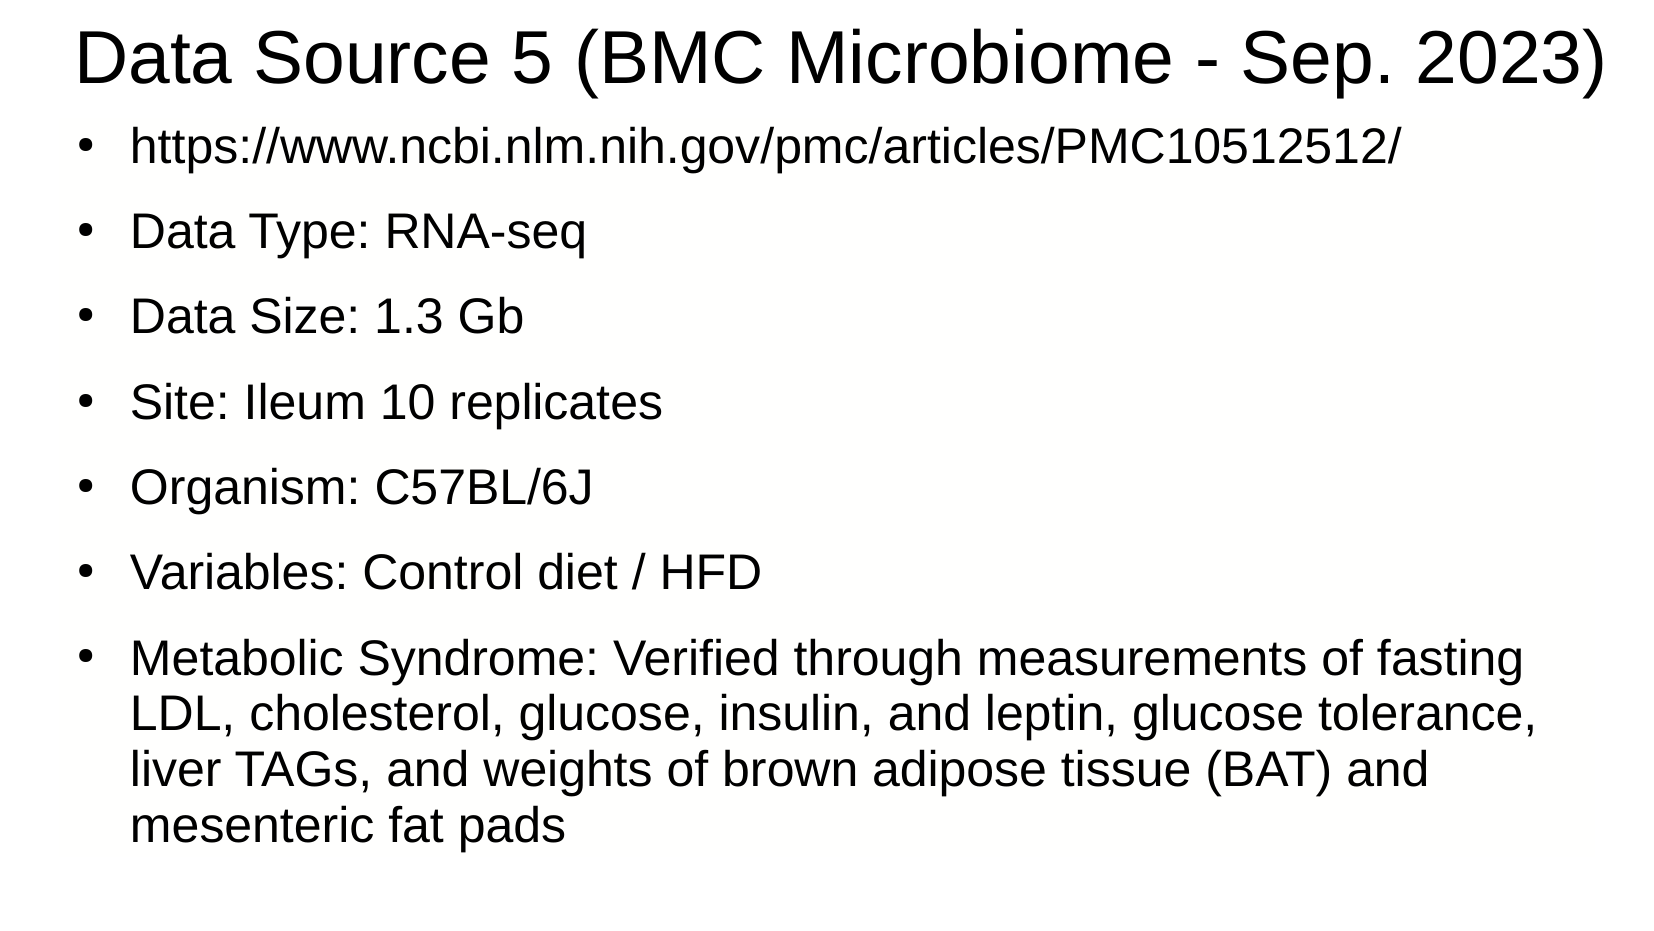

# Data Source 5 (BMC Microbiome - Sep. 2023)
https://www.ncbi.nlm.nih.gov/pmc/articles/PMC10512512/
Data Type: RNA-seq
Data Size: 1.3 Gb
Site: Ileum 10 replicates
Organism: C57BL/6J
Variables: Control diet / HFD
Metabolic Syndrome: Verified through measurements of fasting LDL, cholesterol, glucose, insulin, and leptin, glucose tolerance, liver TAGs, and weights of brown adipose tissue (BAT) and mesenteric fat pads